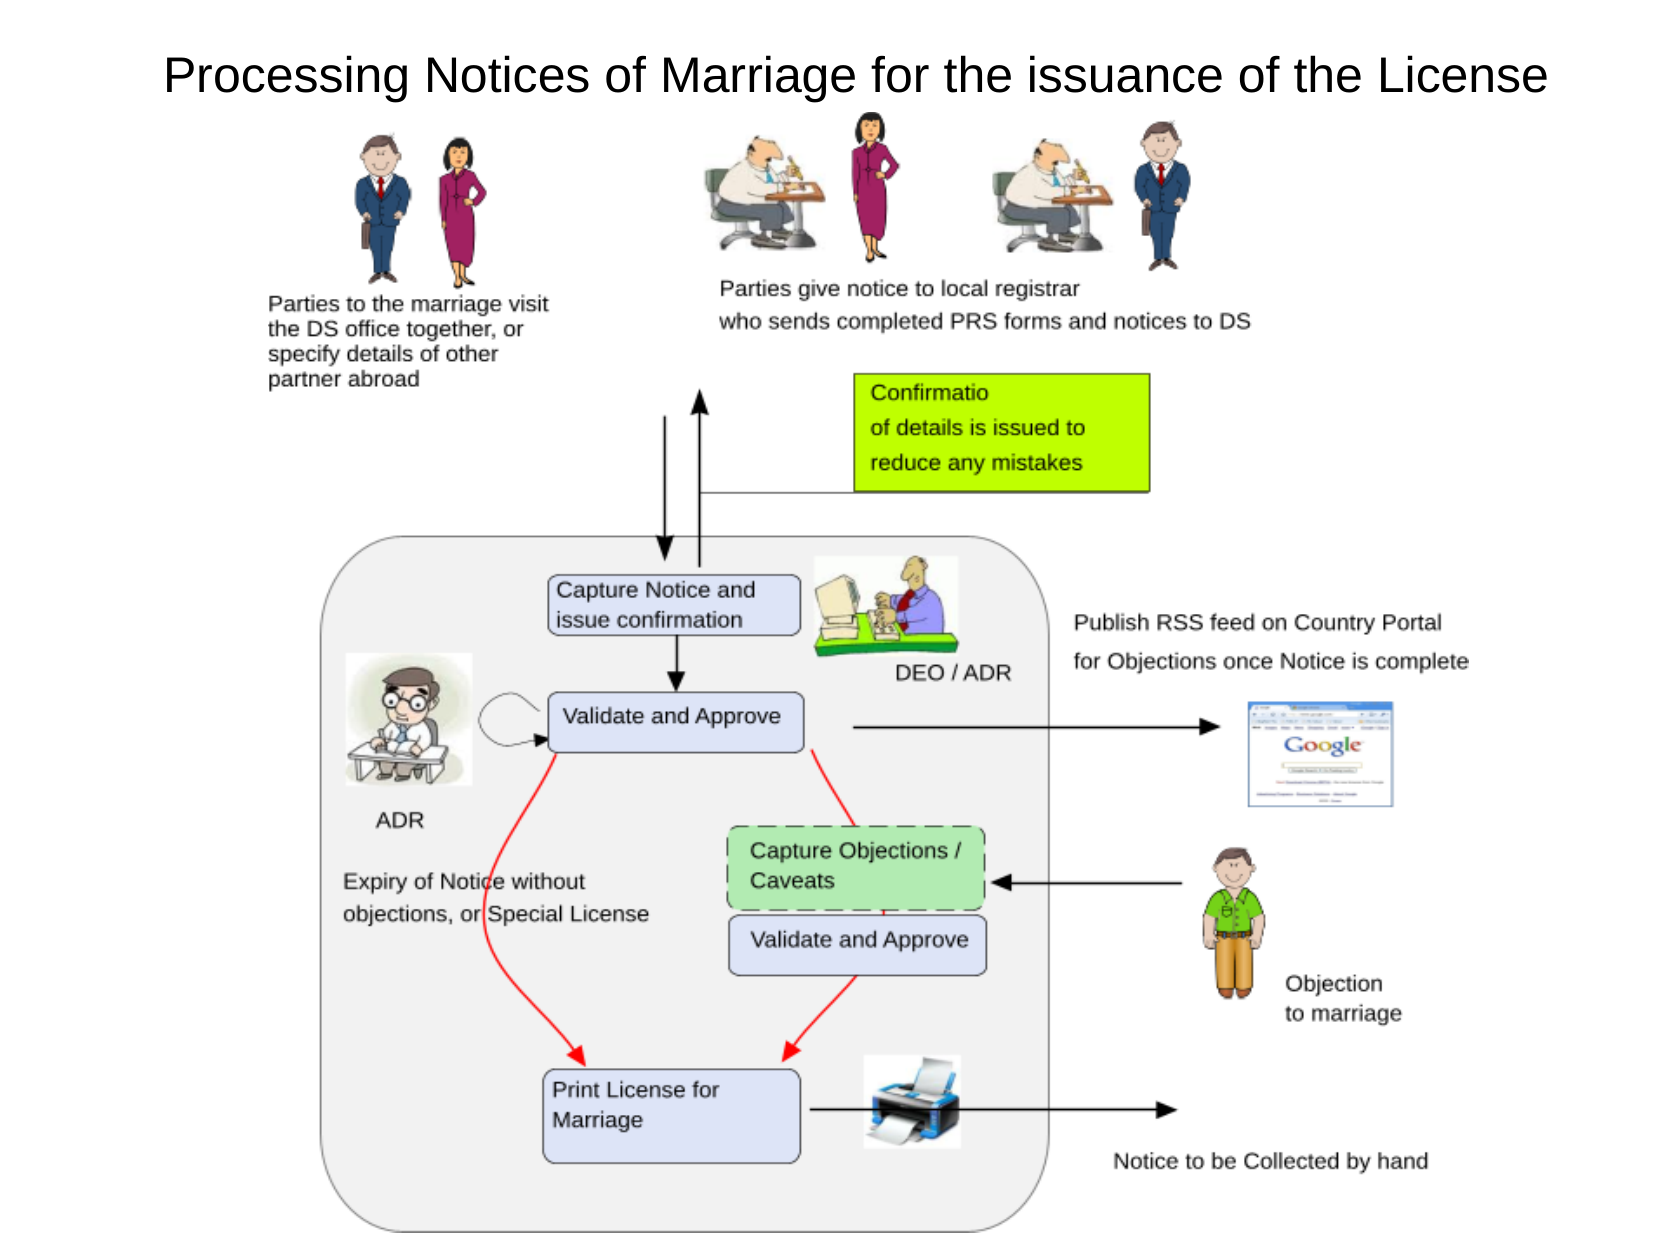

# Processing Notices of Marriage for the issuance of the License